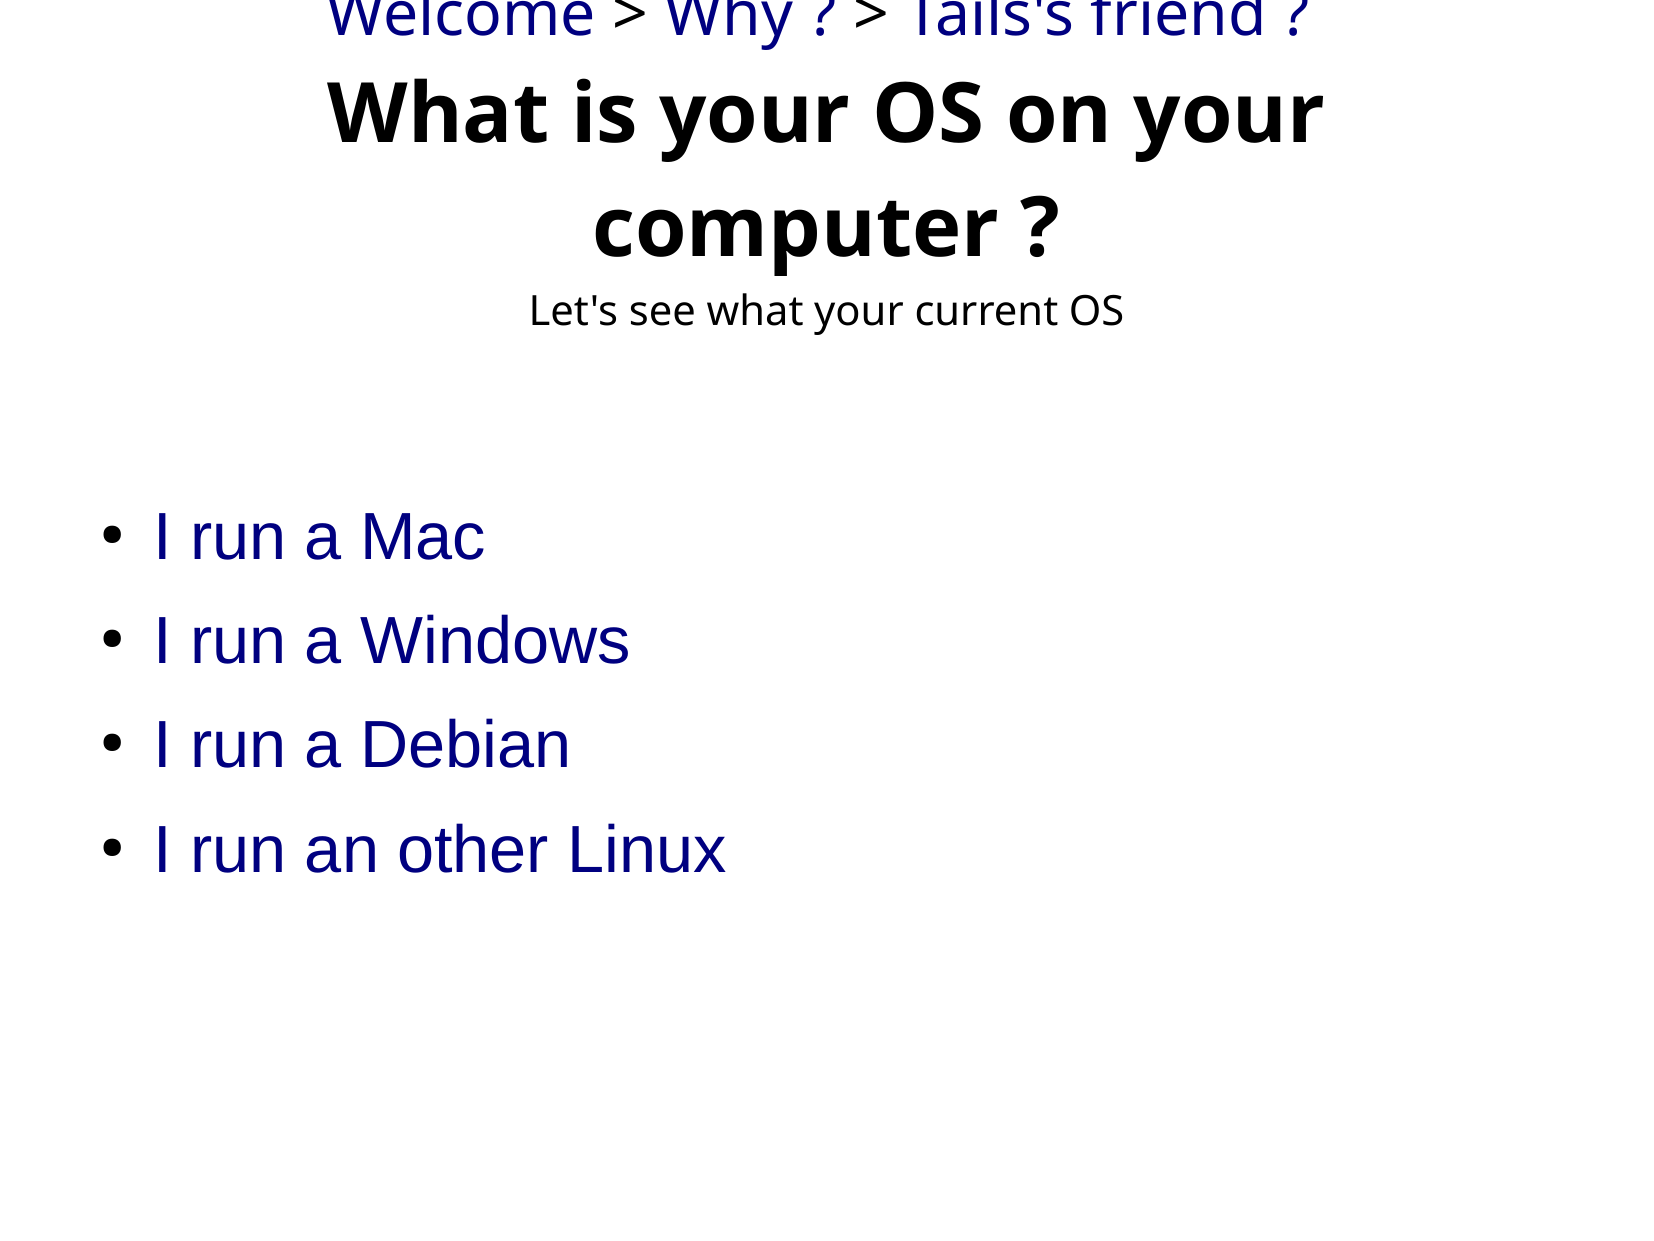

# Welcome > Why ? > Tails's friend ? What is your OS on your computer ? Let's see what your current OS
I run a Mac
I run a Windows
I run a Debian
I run an other Linux